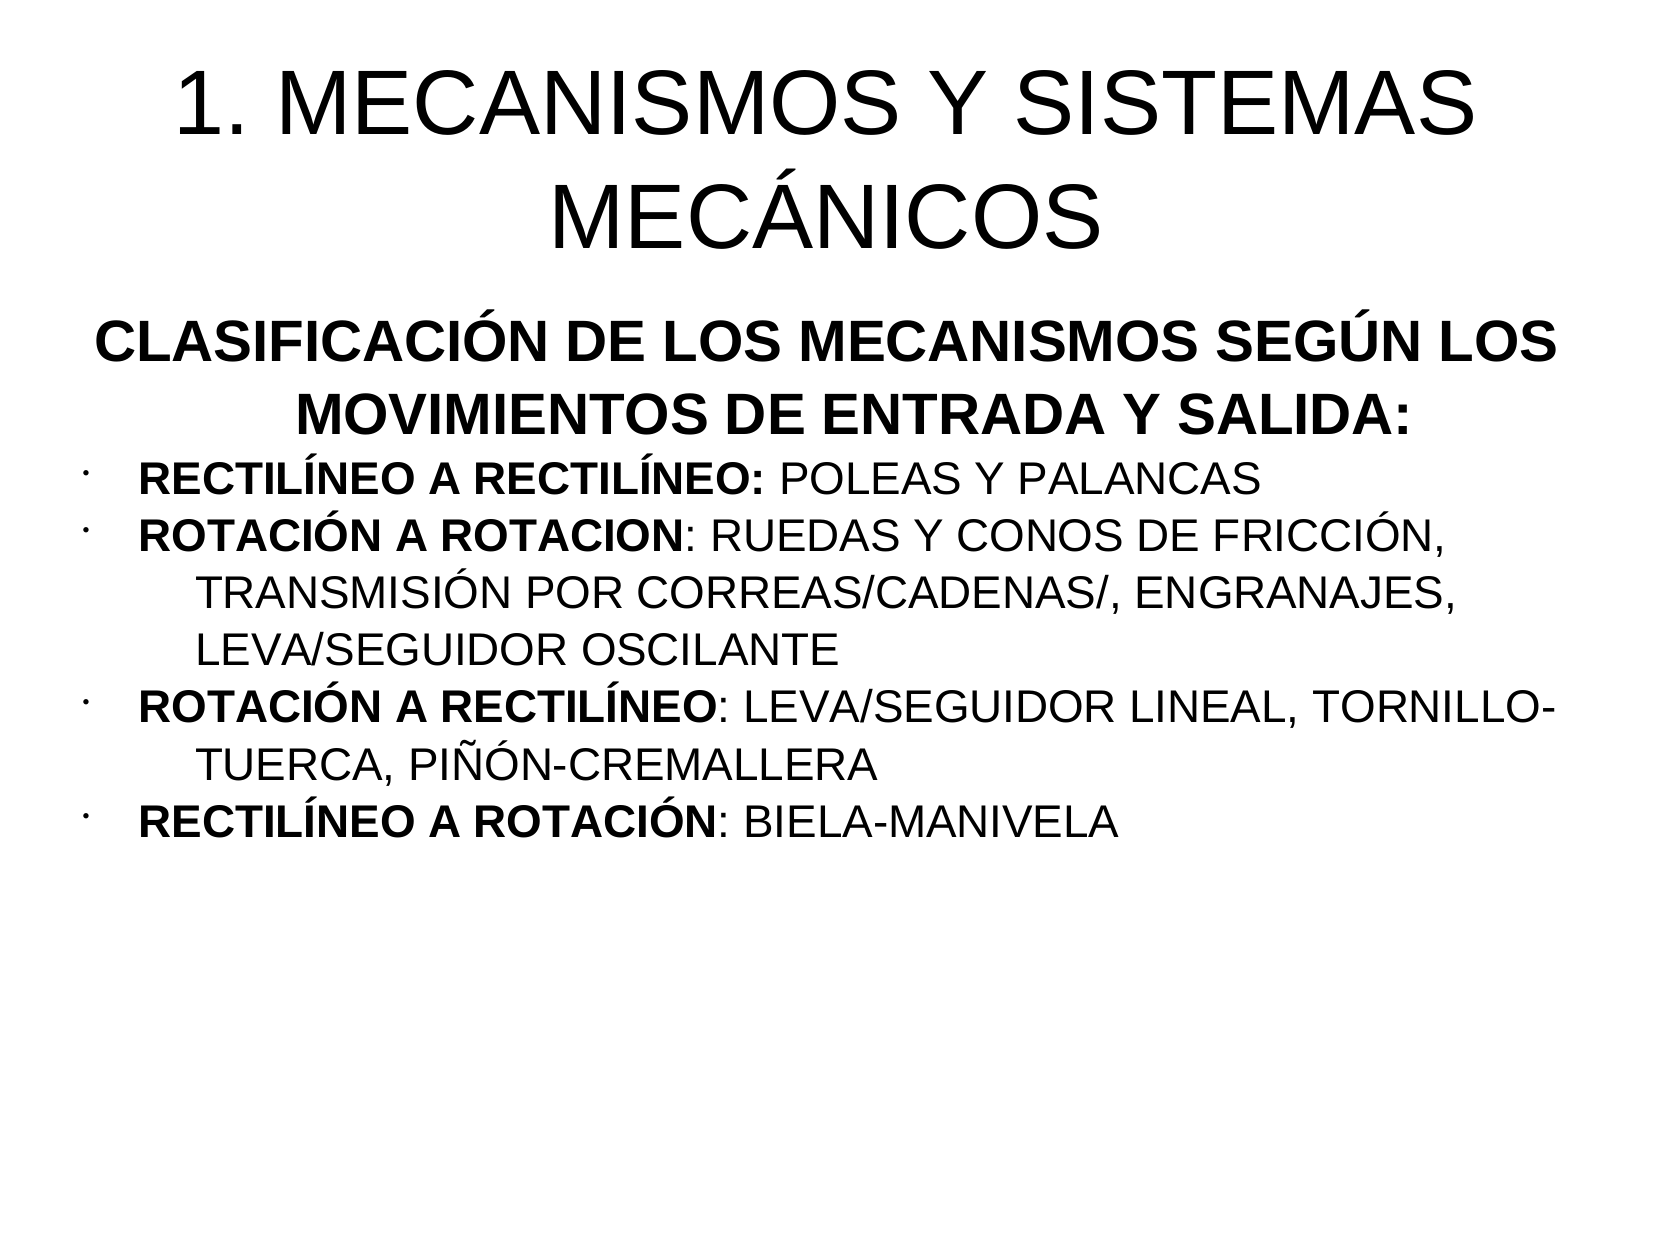

# 1. MECANISMOS Y SISTEMAS MECÁNICOS
CLASIFICACIÓN DE LOS MECANISMOS SEGÚN LOS MOVIMIENTOS DE ENTRADA Y SALIDA:
RECTILÍNEO A RECTILÍNEO: POLEAS Y PALANCAS
ROTACIÓN A ROTACION: RUEDAS Y CONOS DE FRICCIÓN, TRANSMISIÓN POR CORREAS/CADENAS/, ENGRANAJES, LEVA/SEGUIDOR OSCILANTE
ROTACIÓN A RECTILÍNEO: LEVA/SEGUIDOR LINEAL, TORNILLO-TUERCA, PIÑÓN-CREMALLERA
RECTILÍNEO A ROTACIÓN: BIELA-MANIVELA